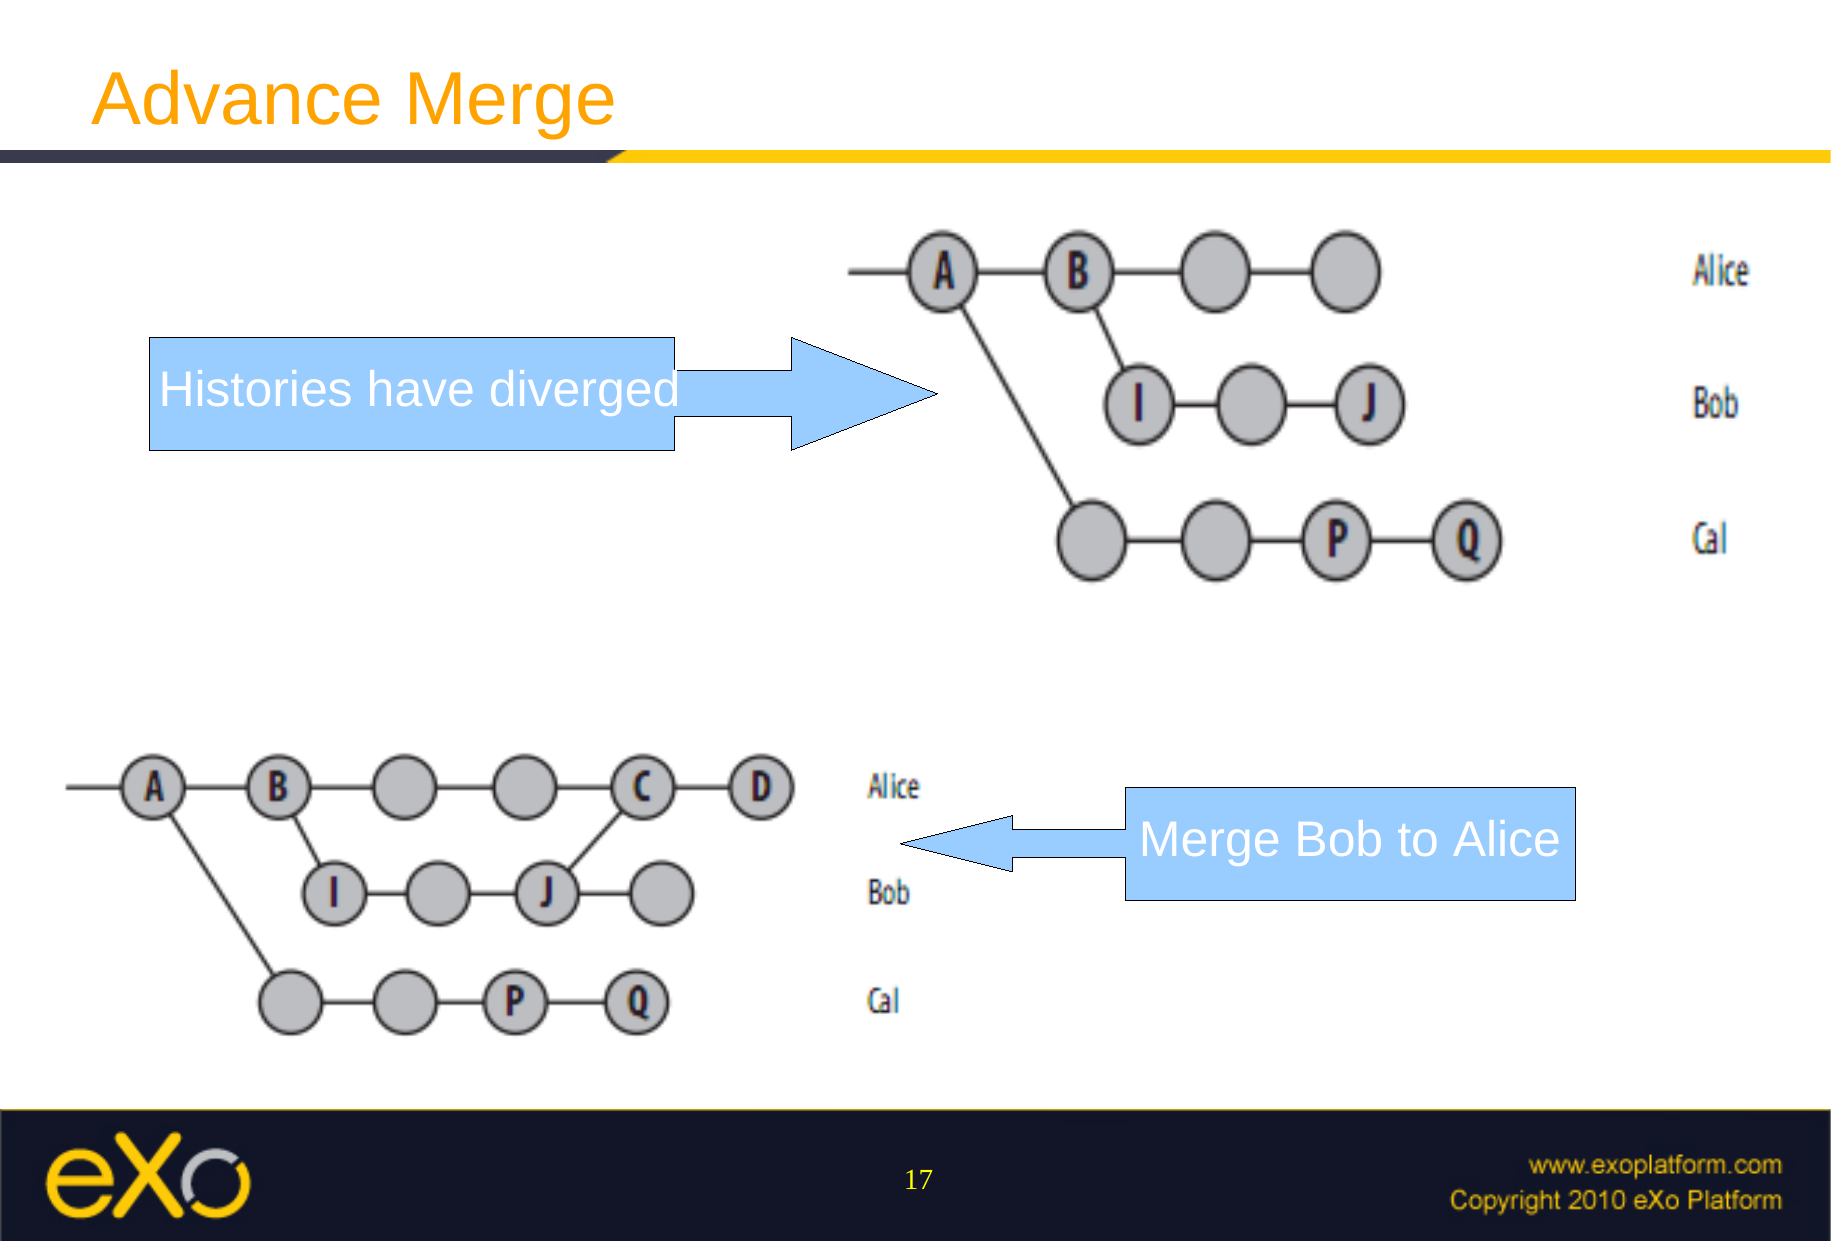

Advance Merge
 Histories have diverged
Merge Bob to Alice